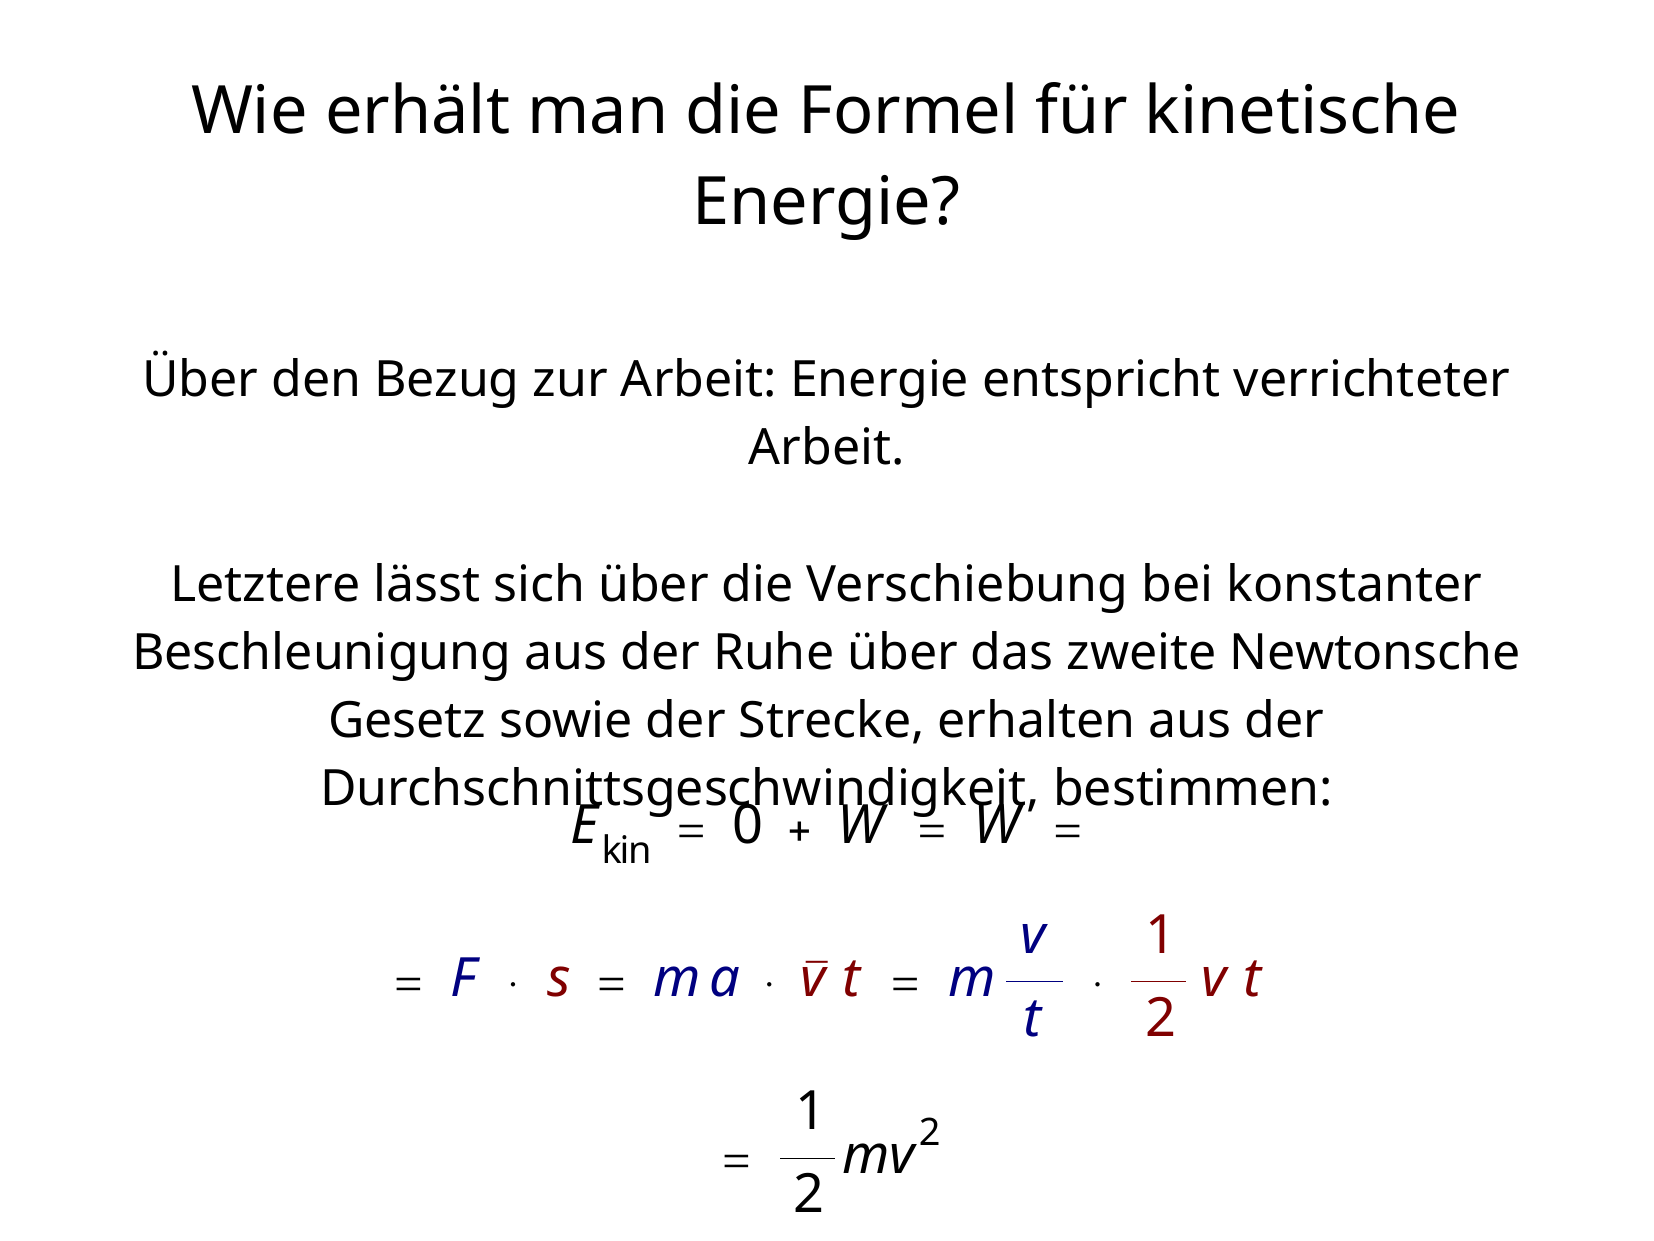

# Wie erhält man die Formel für kinetische Energie?
Über den Bezug zur Arbeit: Energie entspricht verrichteter Arbeit.
Letztere lässt sich über die Verschiebung bei konstanter Beschleunigung aus der Ruhe über das zweite Newtonsche Gesetz sowie der Strecke, erhalten aus der Durchschnittsgeschwindigkeit, bestimmen: